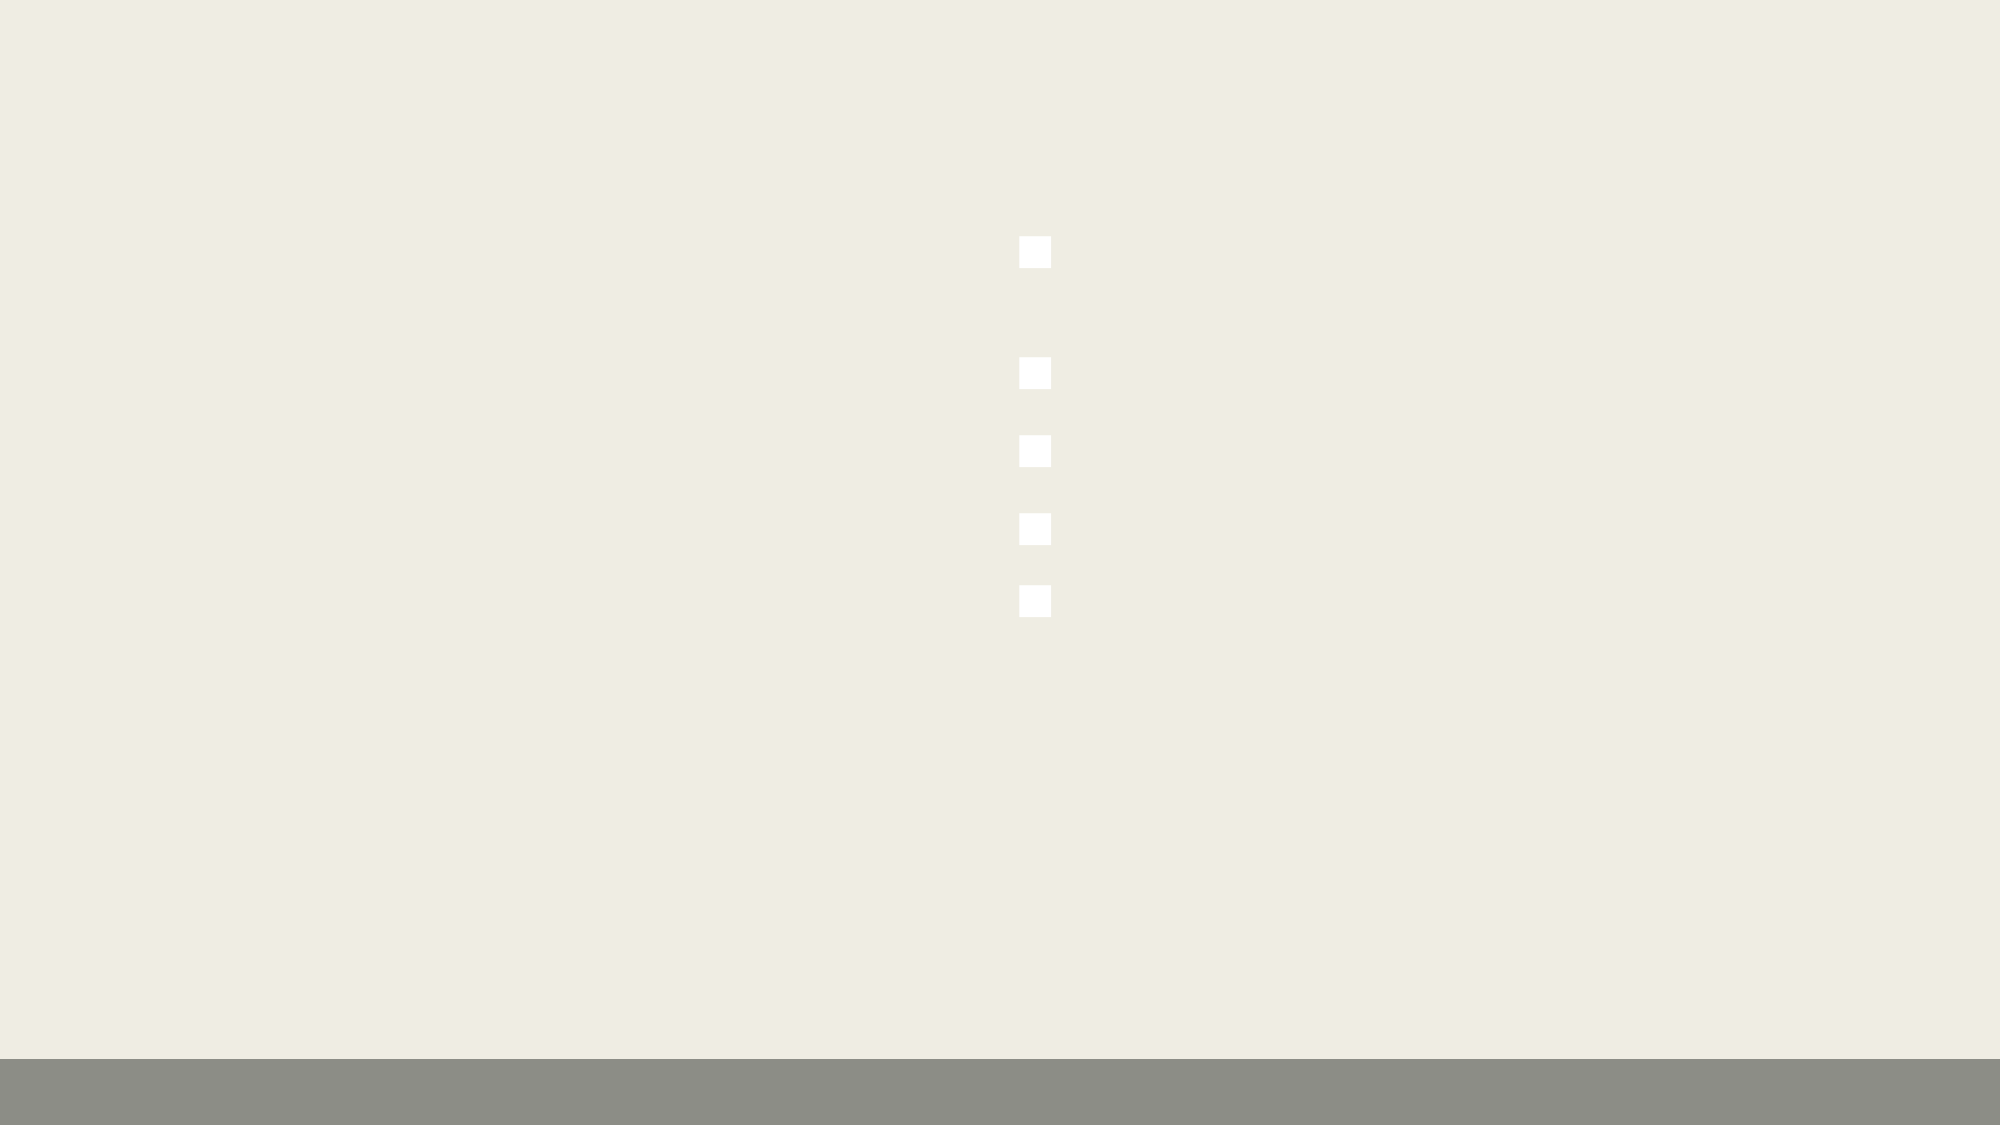

# INTEGRANTES DO GRUPO Professor:
Cauê Edi de Souza e Braga – 202202154768
Paulo Ingrácio